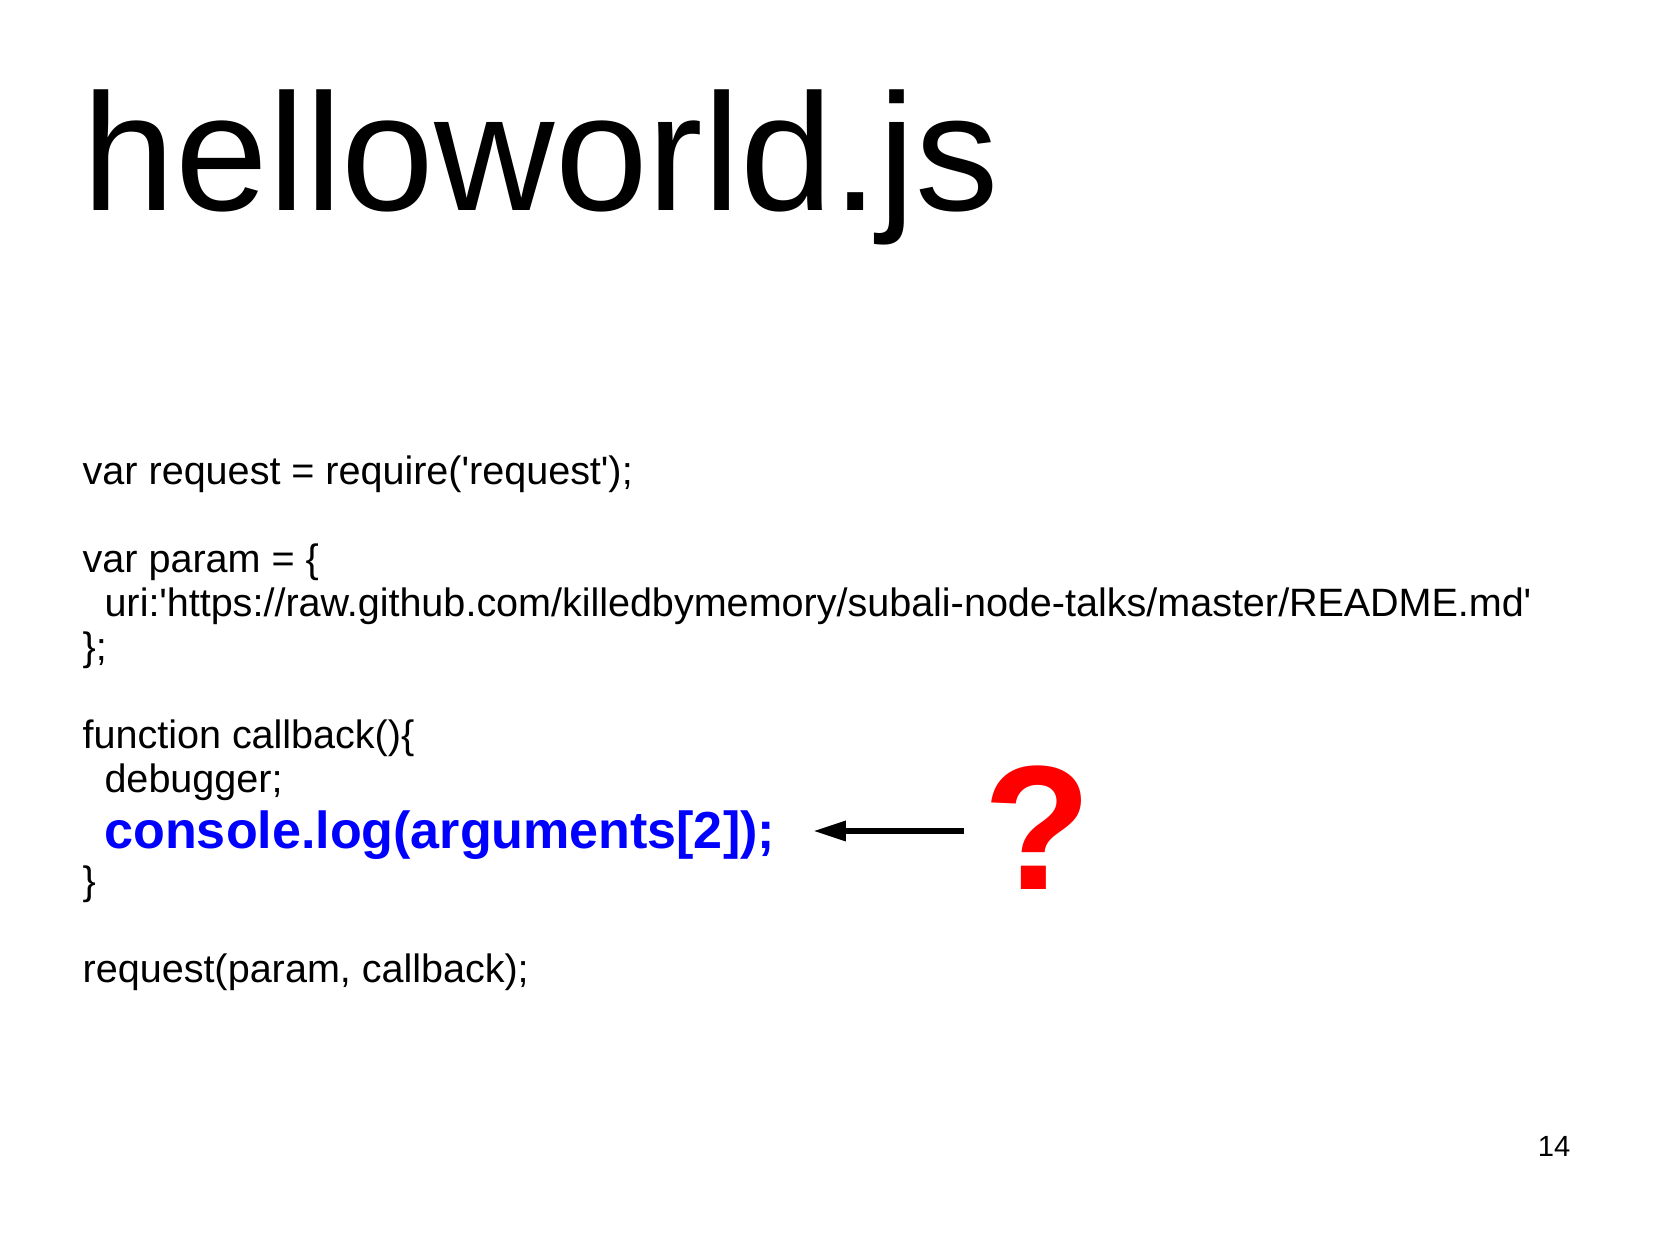

# helloworld.js
var request = require('request');
var param = {
 uri:'https://raw.github.com/killedbymemory/subali-node-talks/master/README.md'
};
function callback(){
 debugger;
 console.log(arguments[2]);
}
request(param, callback);
?
14